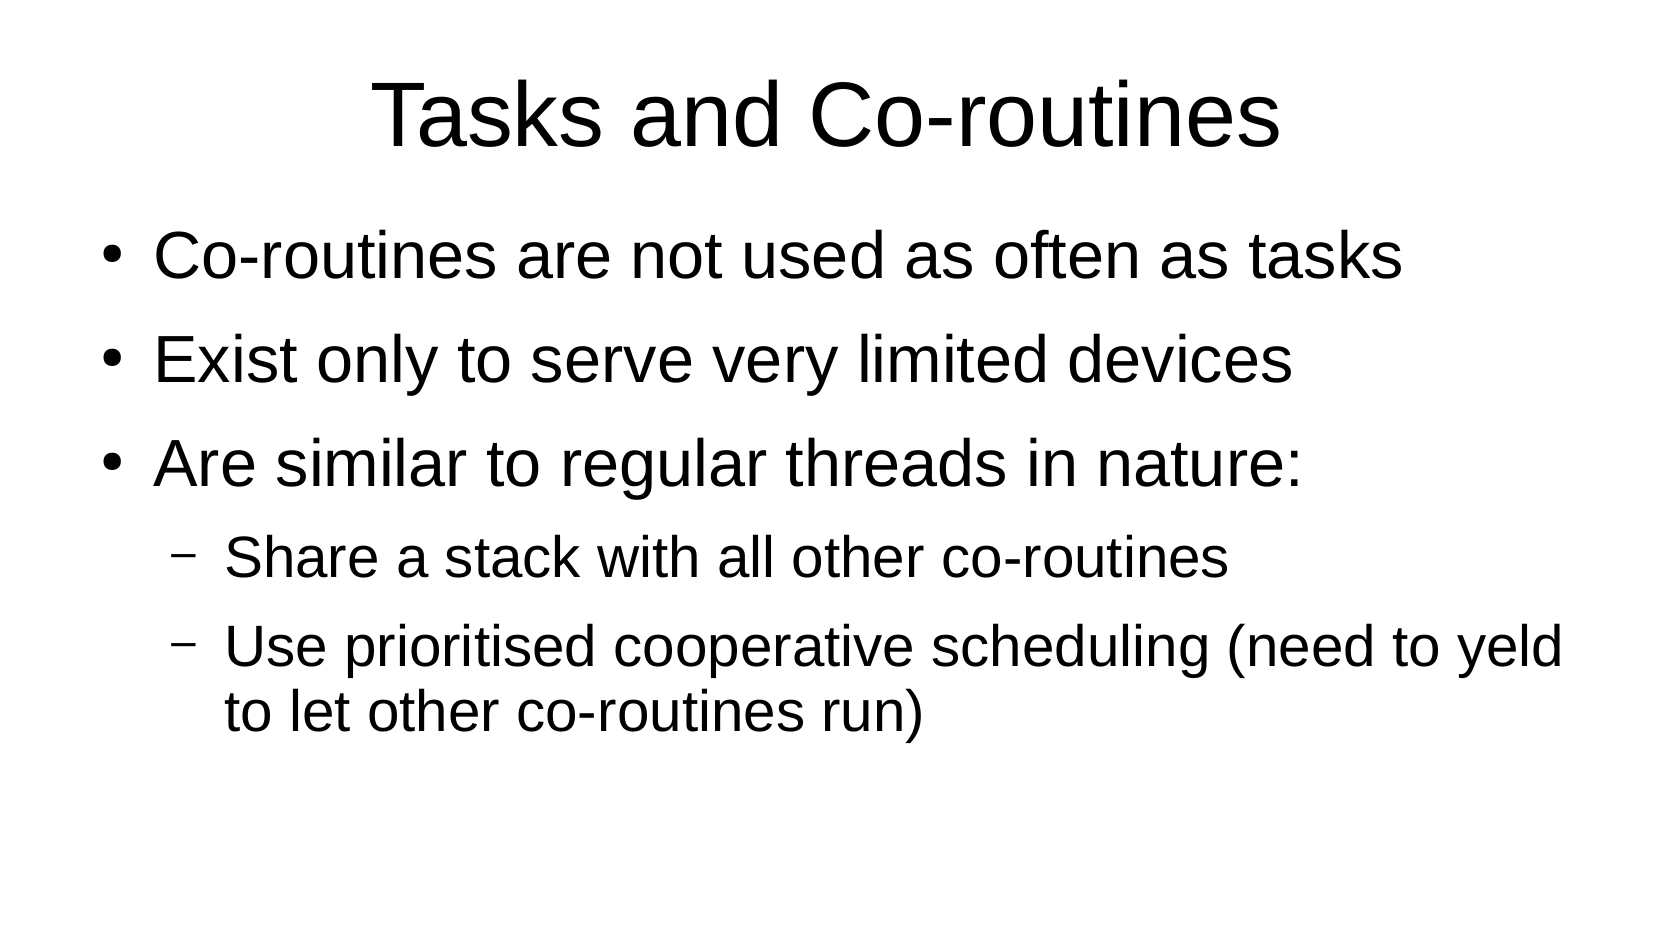

# Tasks and Co-routines
Co-routines are not used as often as tasks
Exist only to serve very limited devices
Are similar to regular threads in nature:
Share a stack with all other co-routines
Use prioritised cooperative scheduling (need to yeld to let other co-routines run)